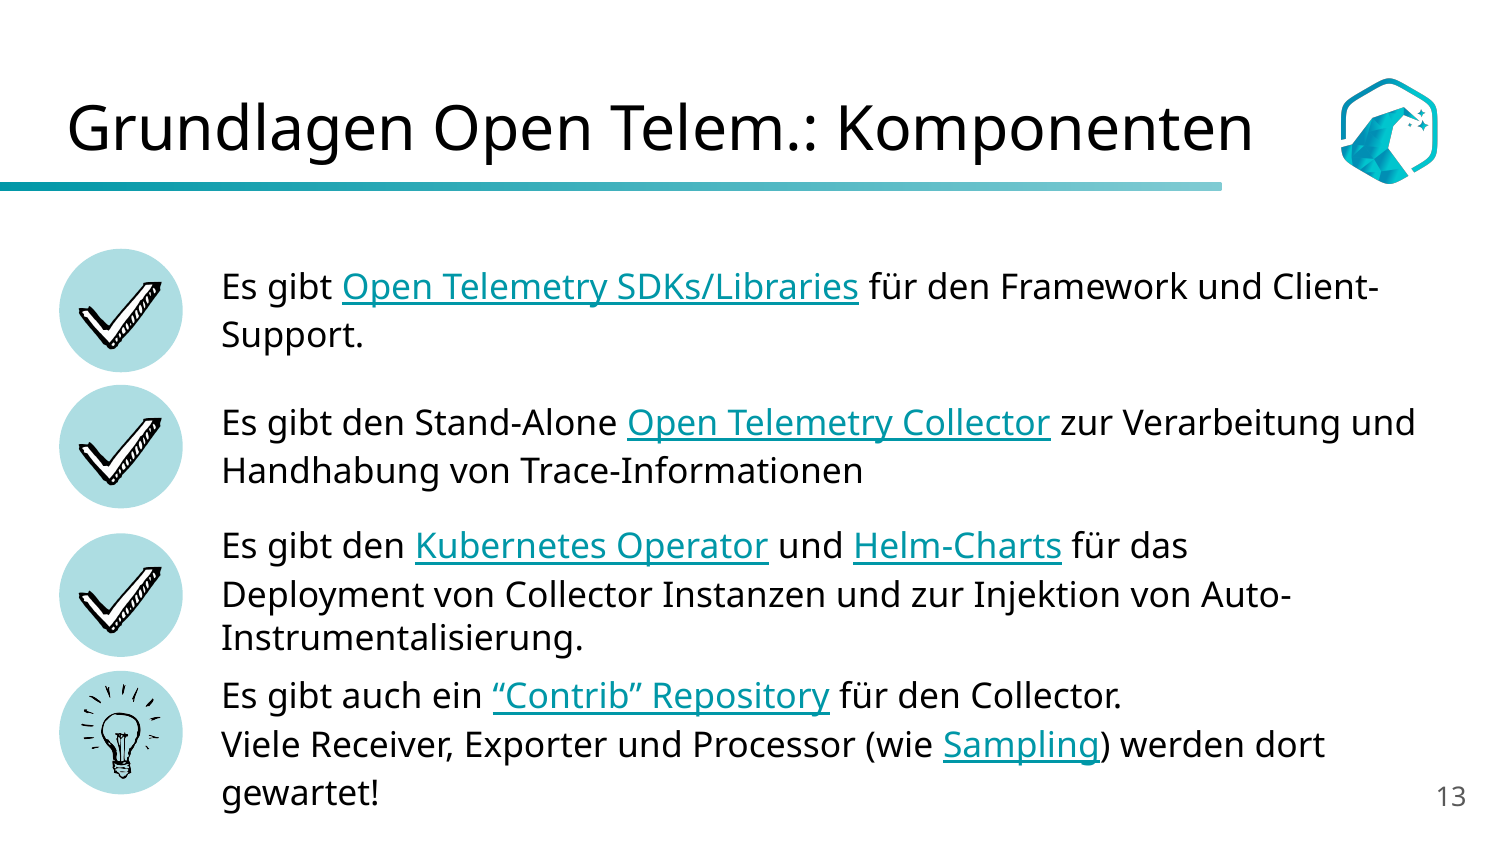

# Grundlagen Open Telem.: Komponenten
Es gibt Open Telemetry SDKs/Libraries für den Framework und Client-Support.
Es gibt den Stand-Alone Open Telemetry Collector zur Verarbeitung und
Handhabung von Trace-Informationen
Es gibt den Kubernetes Operator und Helm-Charts für das Deployment von Collector Instanzen und zur Injektion von Auto-Instrumentalisierung.
Es gibt auch ein “Contrib” Repository für den Collector.
Viele Receiver, Exporter und Processor (wie Sampling) werden dort gewartet!